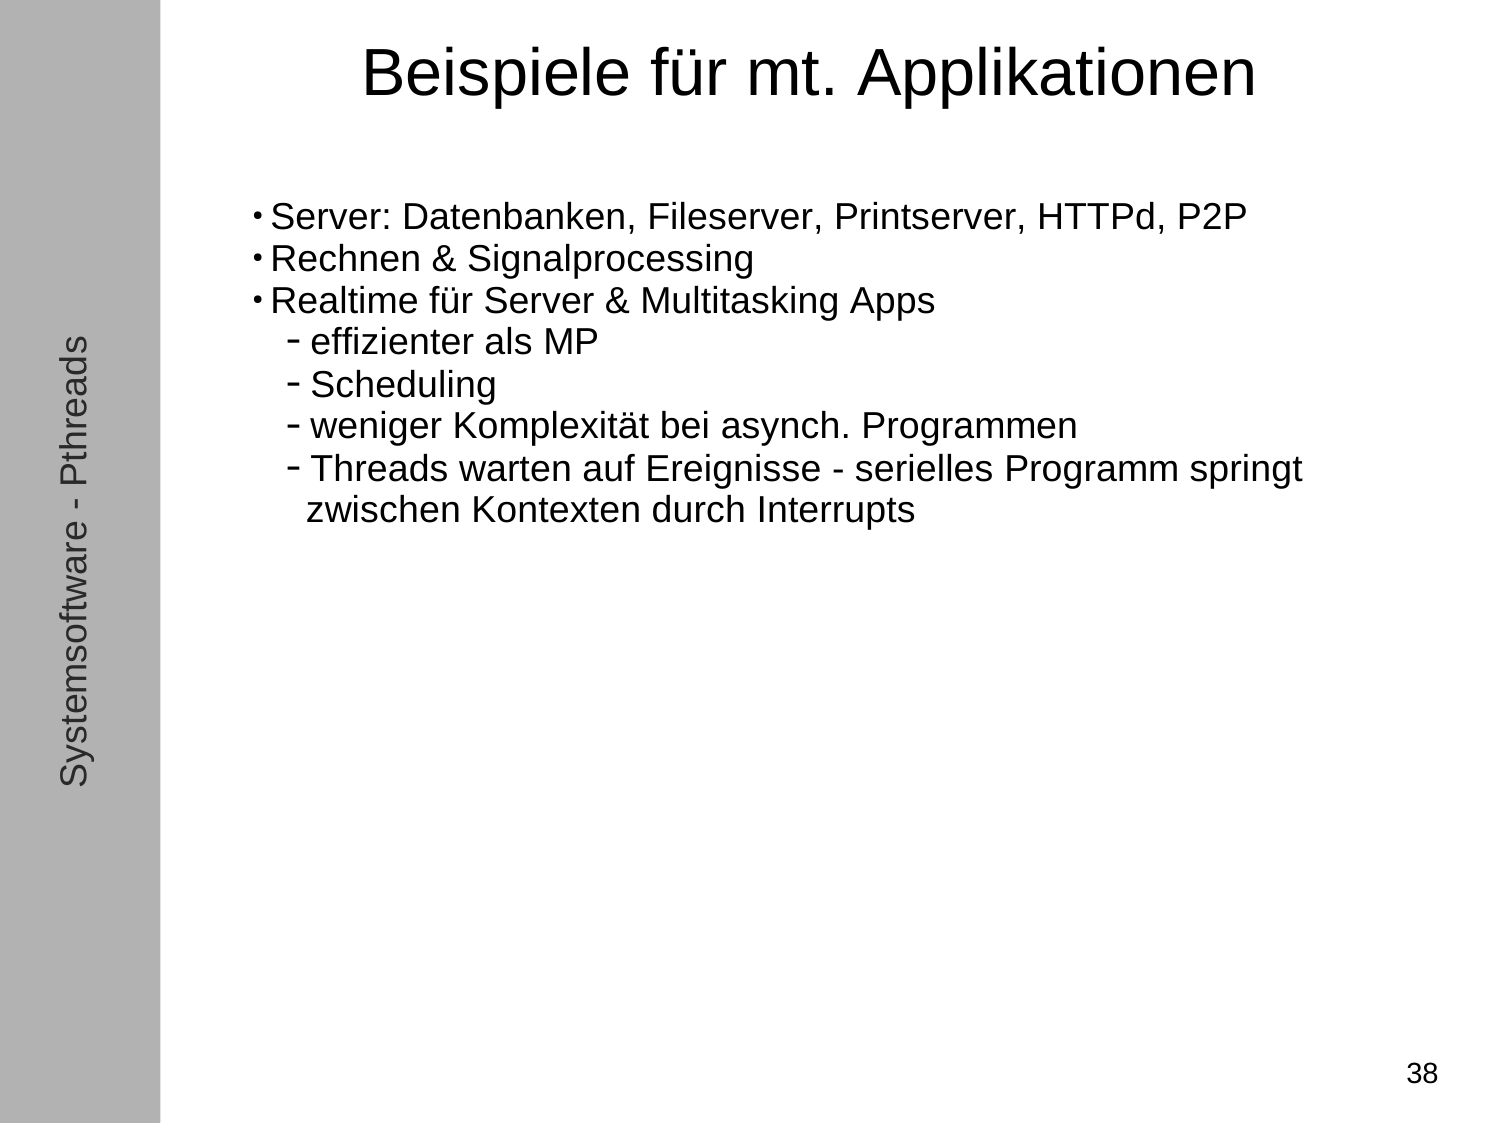

Beispiele für mt. Applikationen
Server: Datenbanken, Fileserver, Printserver, HTTPd, P2P
Rechnen & Signalprocessing
Realtime für Server & Multitasking Apps
effizienter als MP
Scheduling
weniger Komplexität bei asynch. Programmen
Threads warten auf Ereignisse - serielles Programm springt zwischen Kontexten durch Interrupts
Systemsoftware - Pthreads